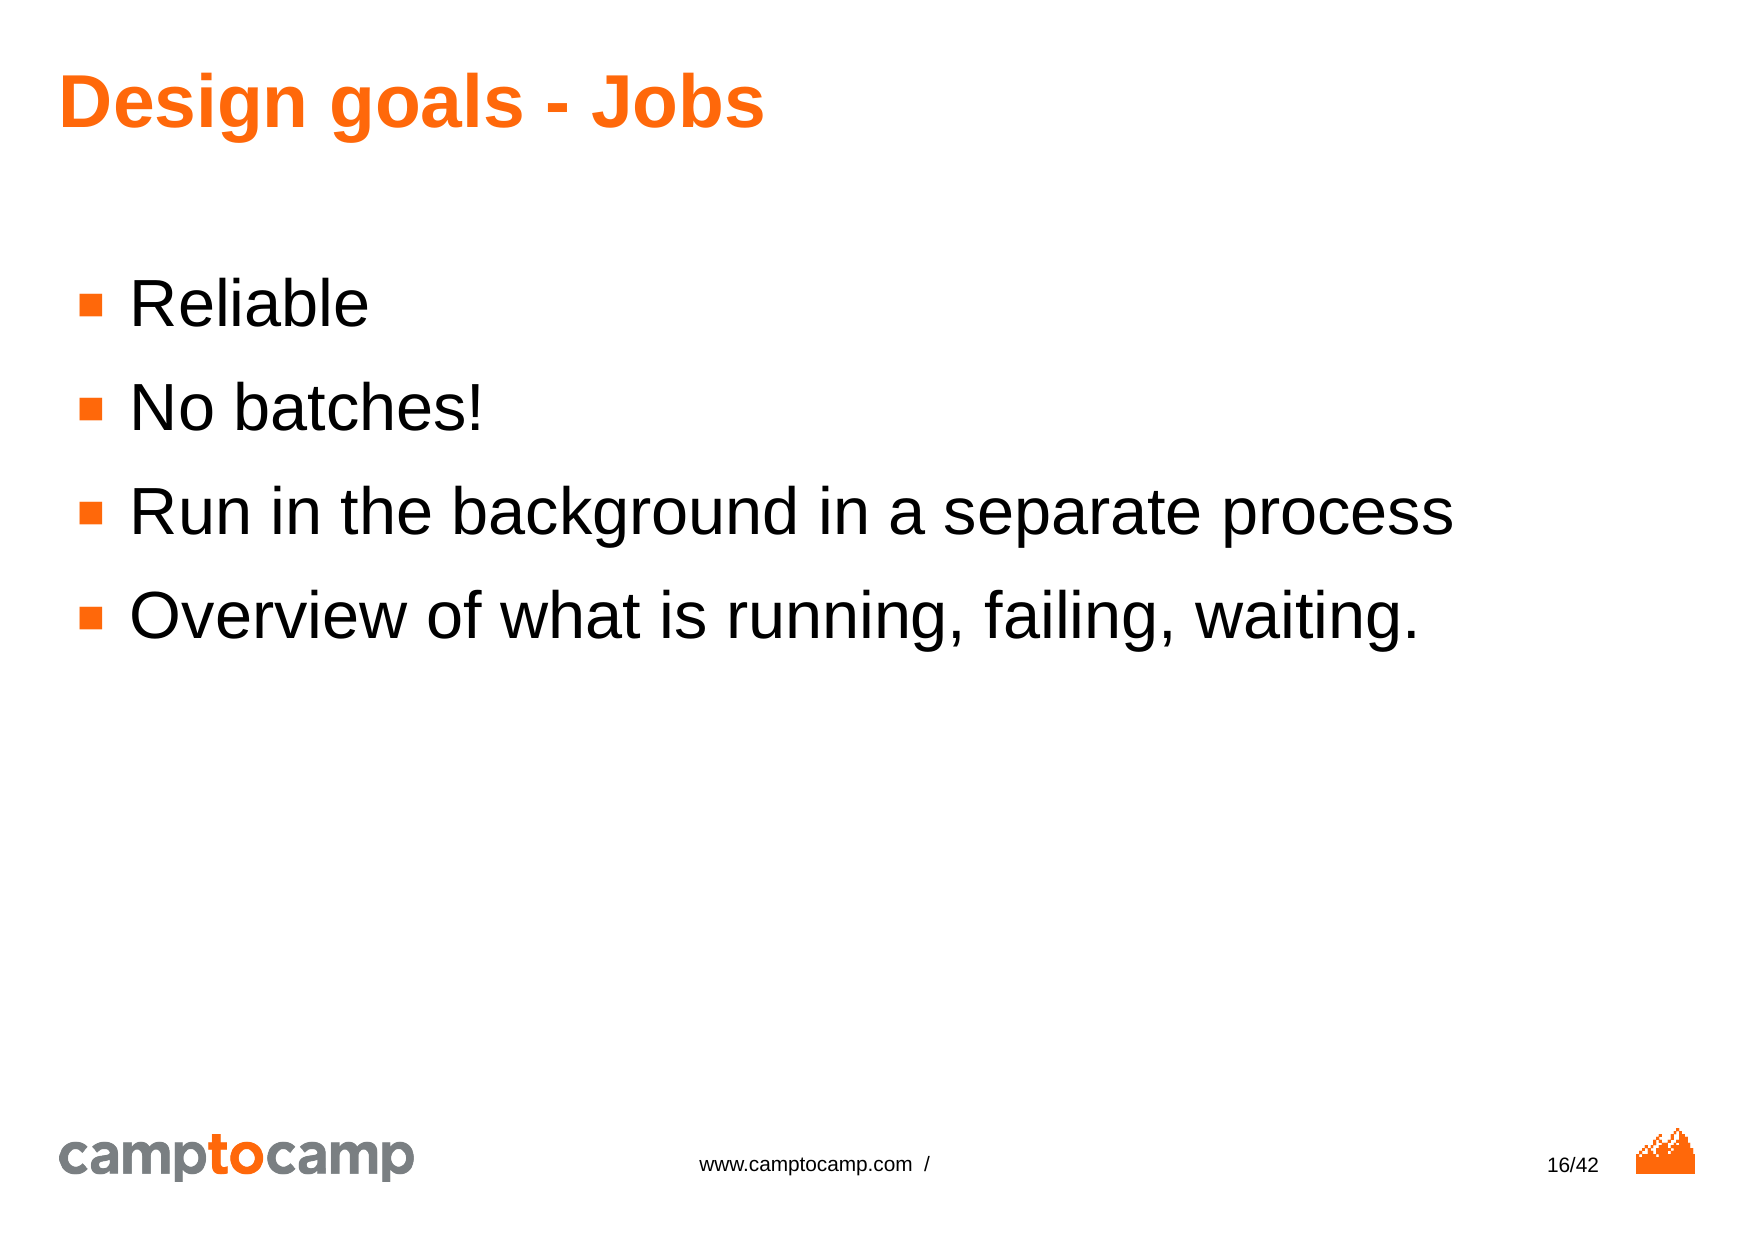

# Design goals - Jobs
Reliable
No batches!
Run in the background in a separate process
Overview of what is running, failing, waiting.